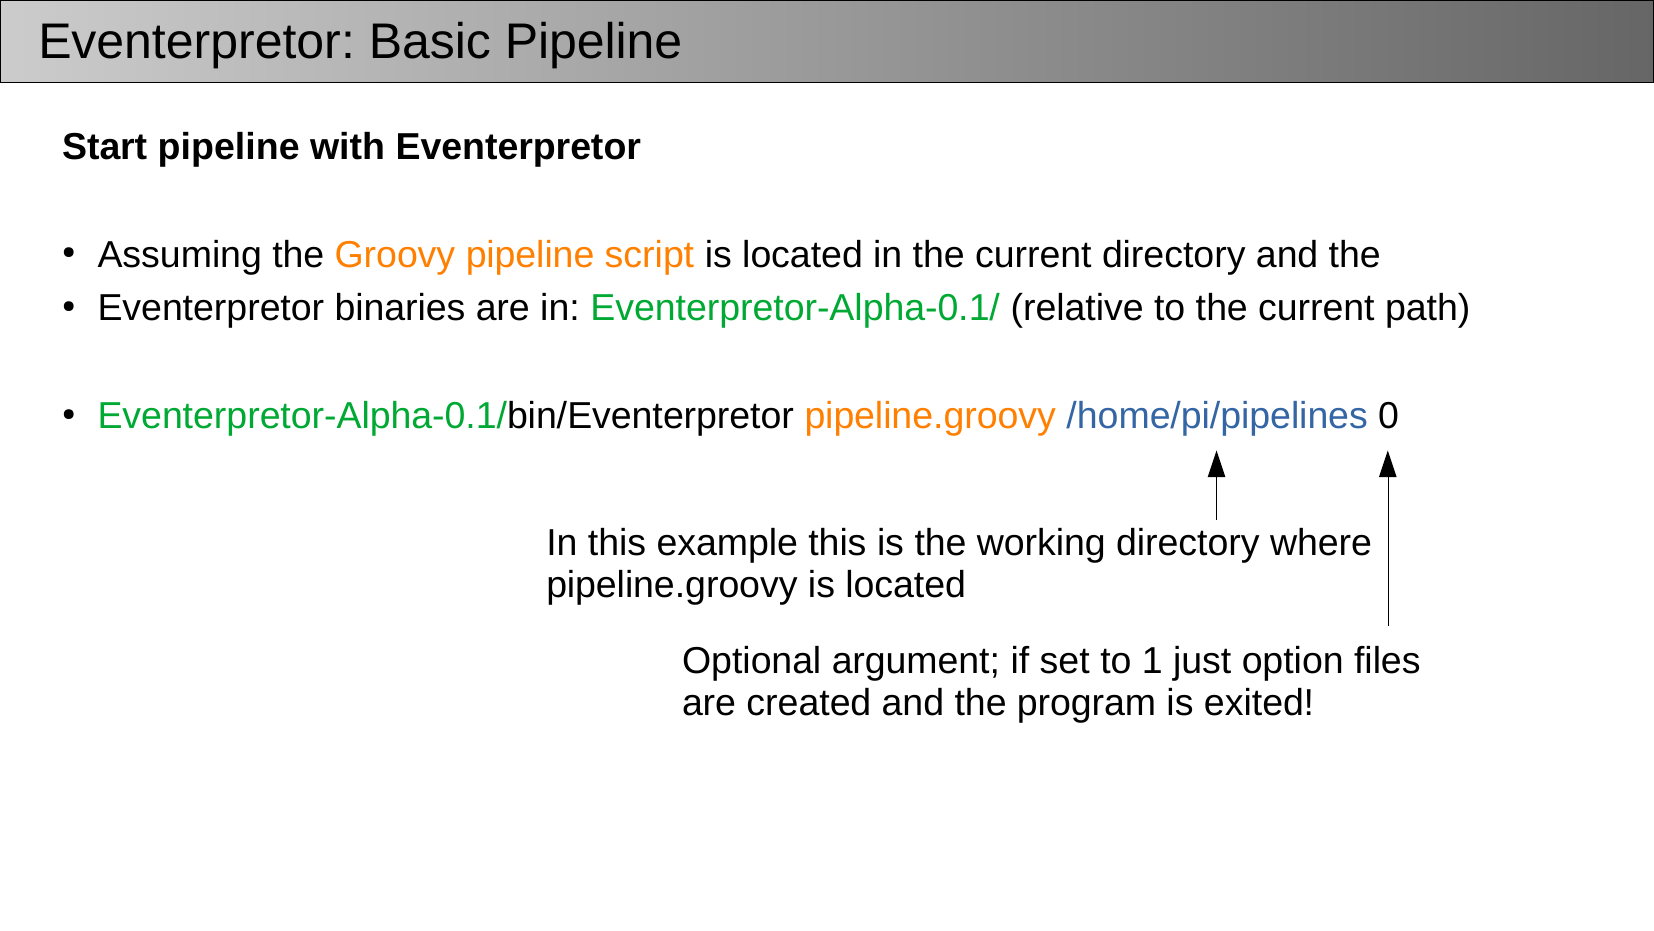

Eventerpretor: Basic Pipeline
Start pipeline with Eventerpretor
Assuming the Groovy pipeline script is located in the current directory and the
Eventerpretor binaries are in: Eventerpretor-Alpha-0.1/ (relative to the current path)
Eventerpretor-Alpha-0.1/bin/Eventerpretor pipeline.groovy /home/pi/pipelines 0
In this example this is the working directory where pipeline.groovy is located
Optional argument; if set to 1 just option files are created and the program is exited!